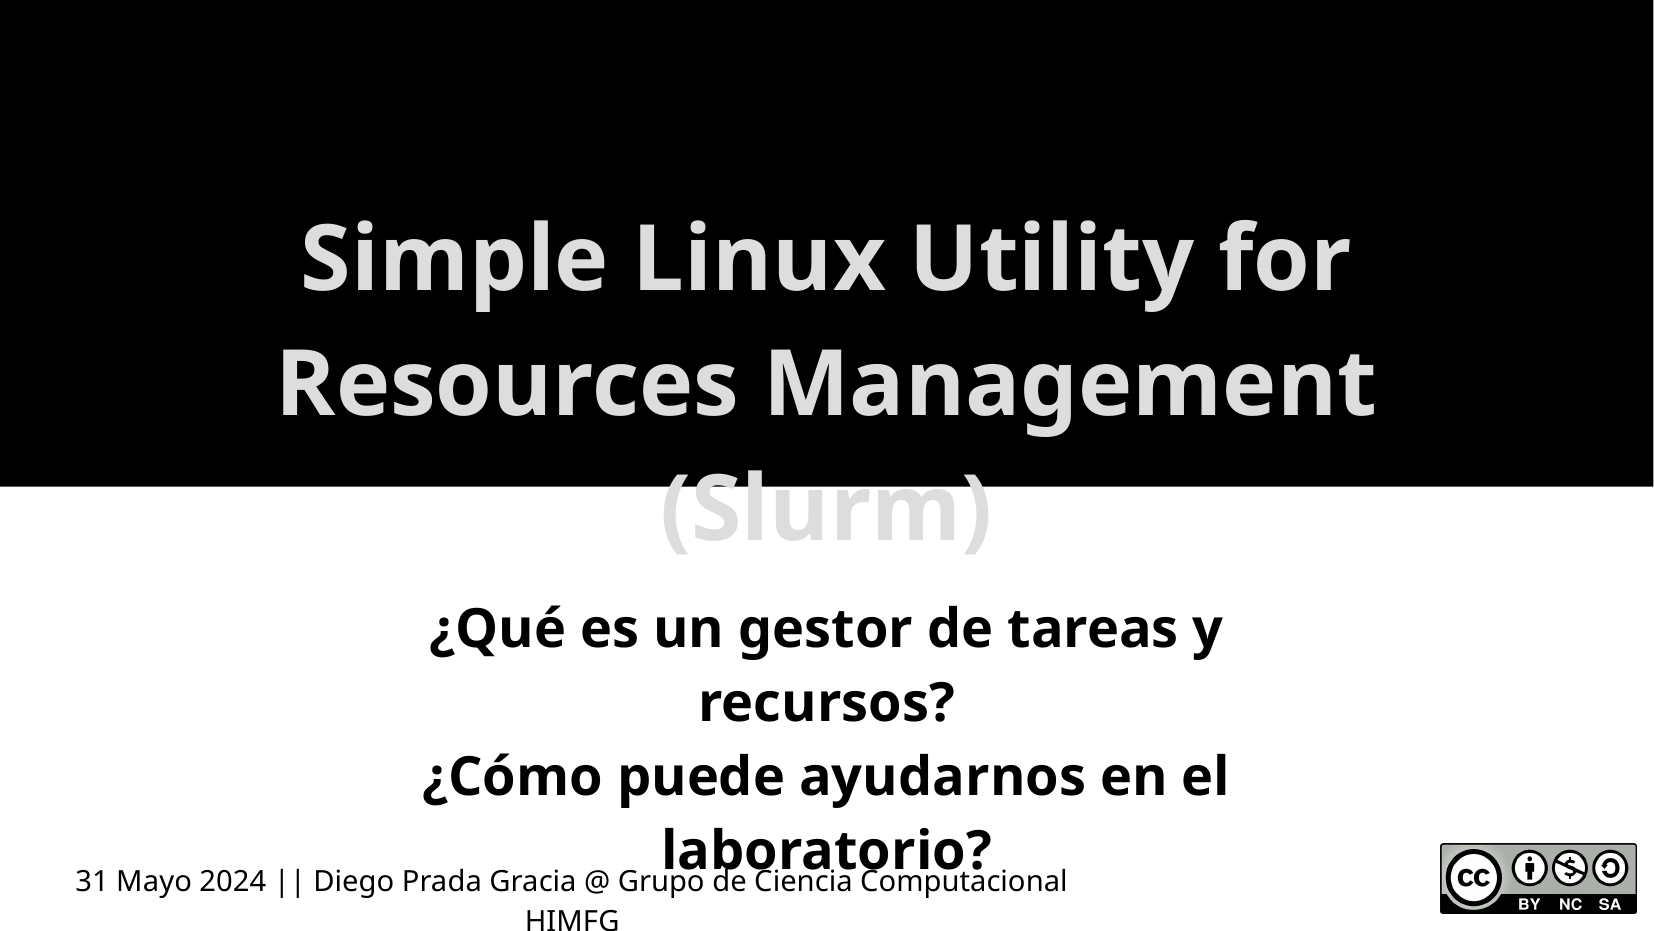

Simple Linux Utility for Resources Management (Slurm)
¿Qué es un gestor de tareas y recursos?
¿Cómo puede ayudarnos en el laboratorio?
31 Mayo 2024 || Diego Prada Gracia @ Grupo de Ciencia Computacional HIMFG